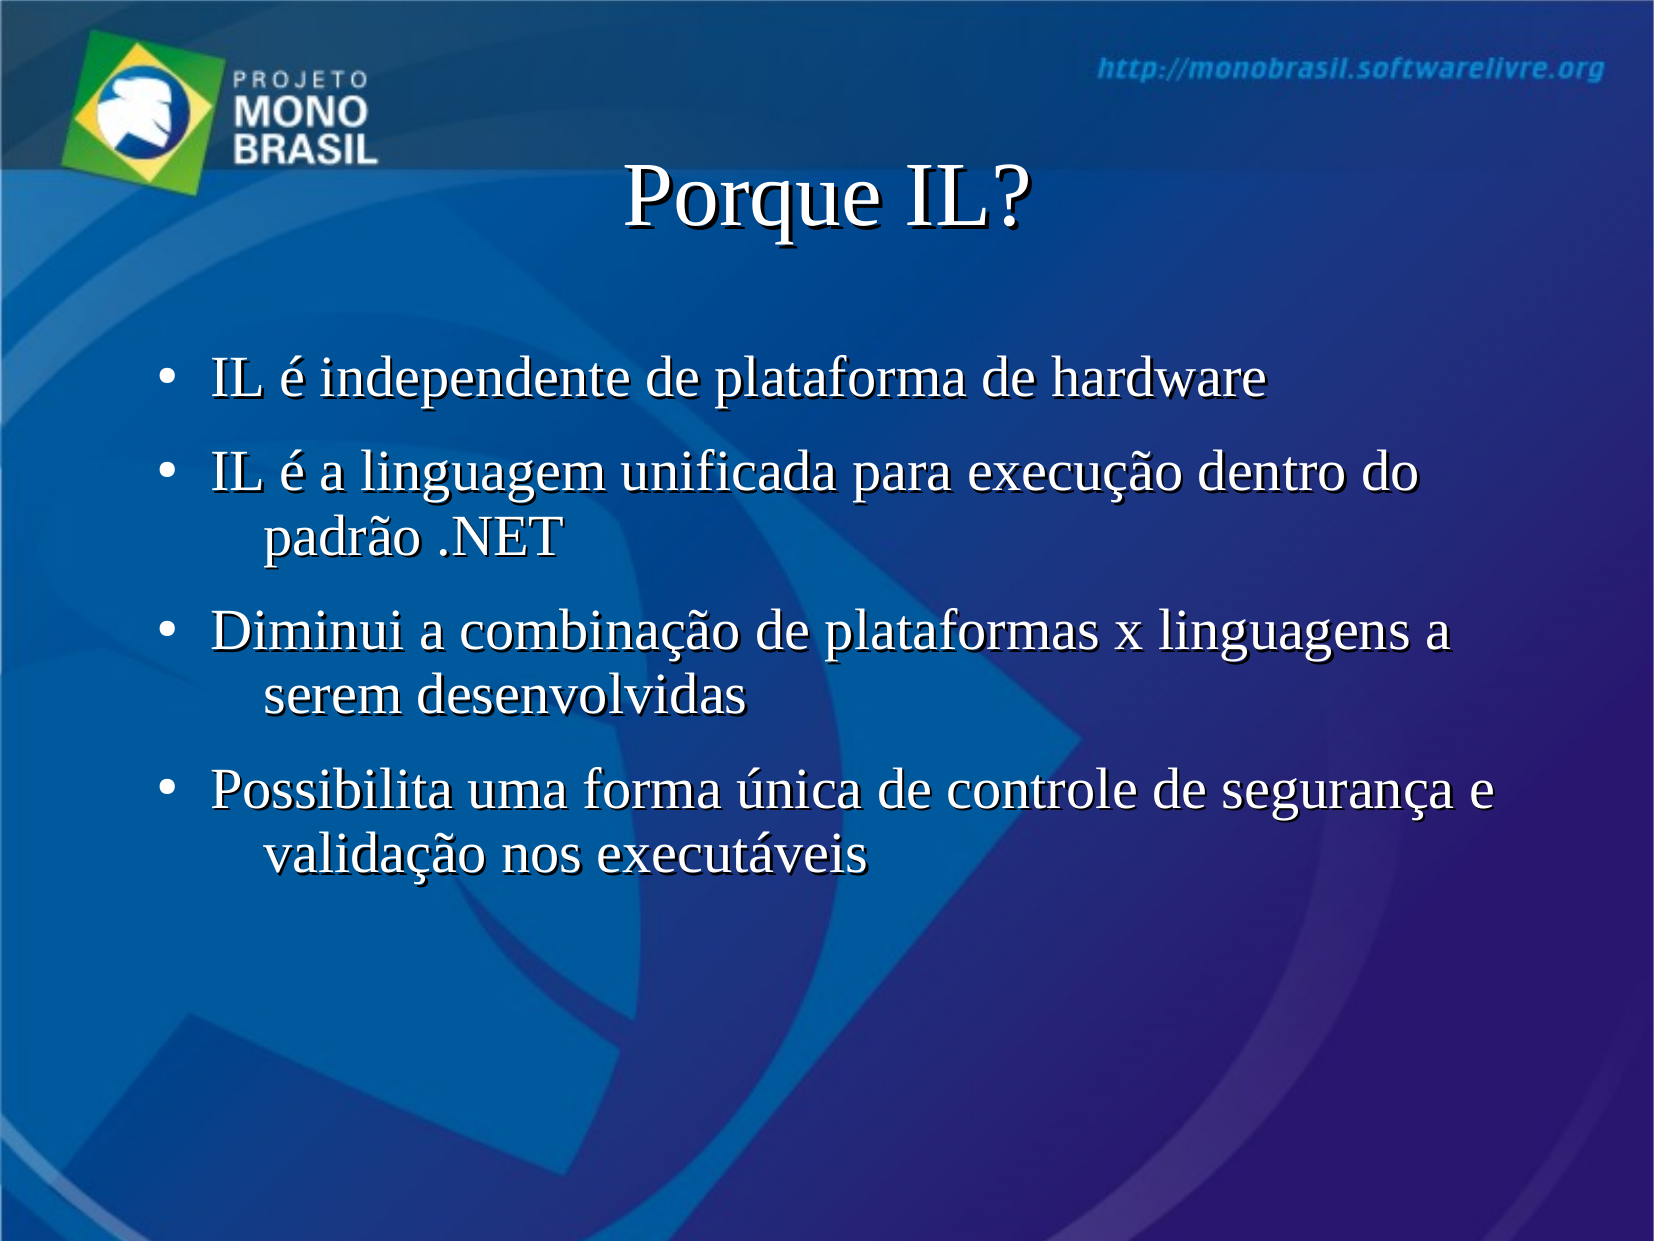

# Porque IL?
IL é independente de plataforma de hardware
IL é a linguagem unificada para execução dentro do padrão .NET
Diminui a combinação de plataformas x linguagens a serem desenvolvidas
Possibilita uma forma única de controle de segurança e validação nos executáveis